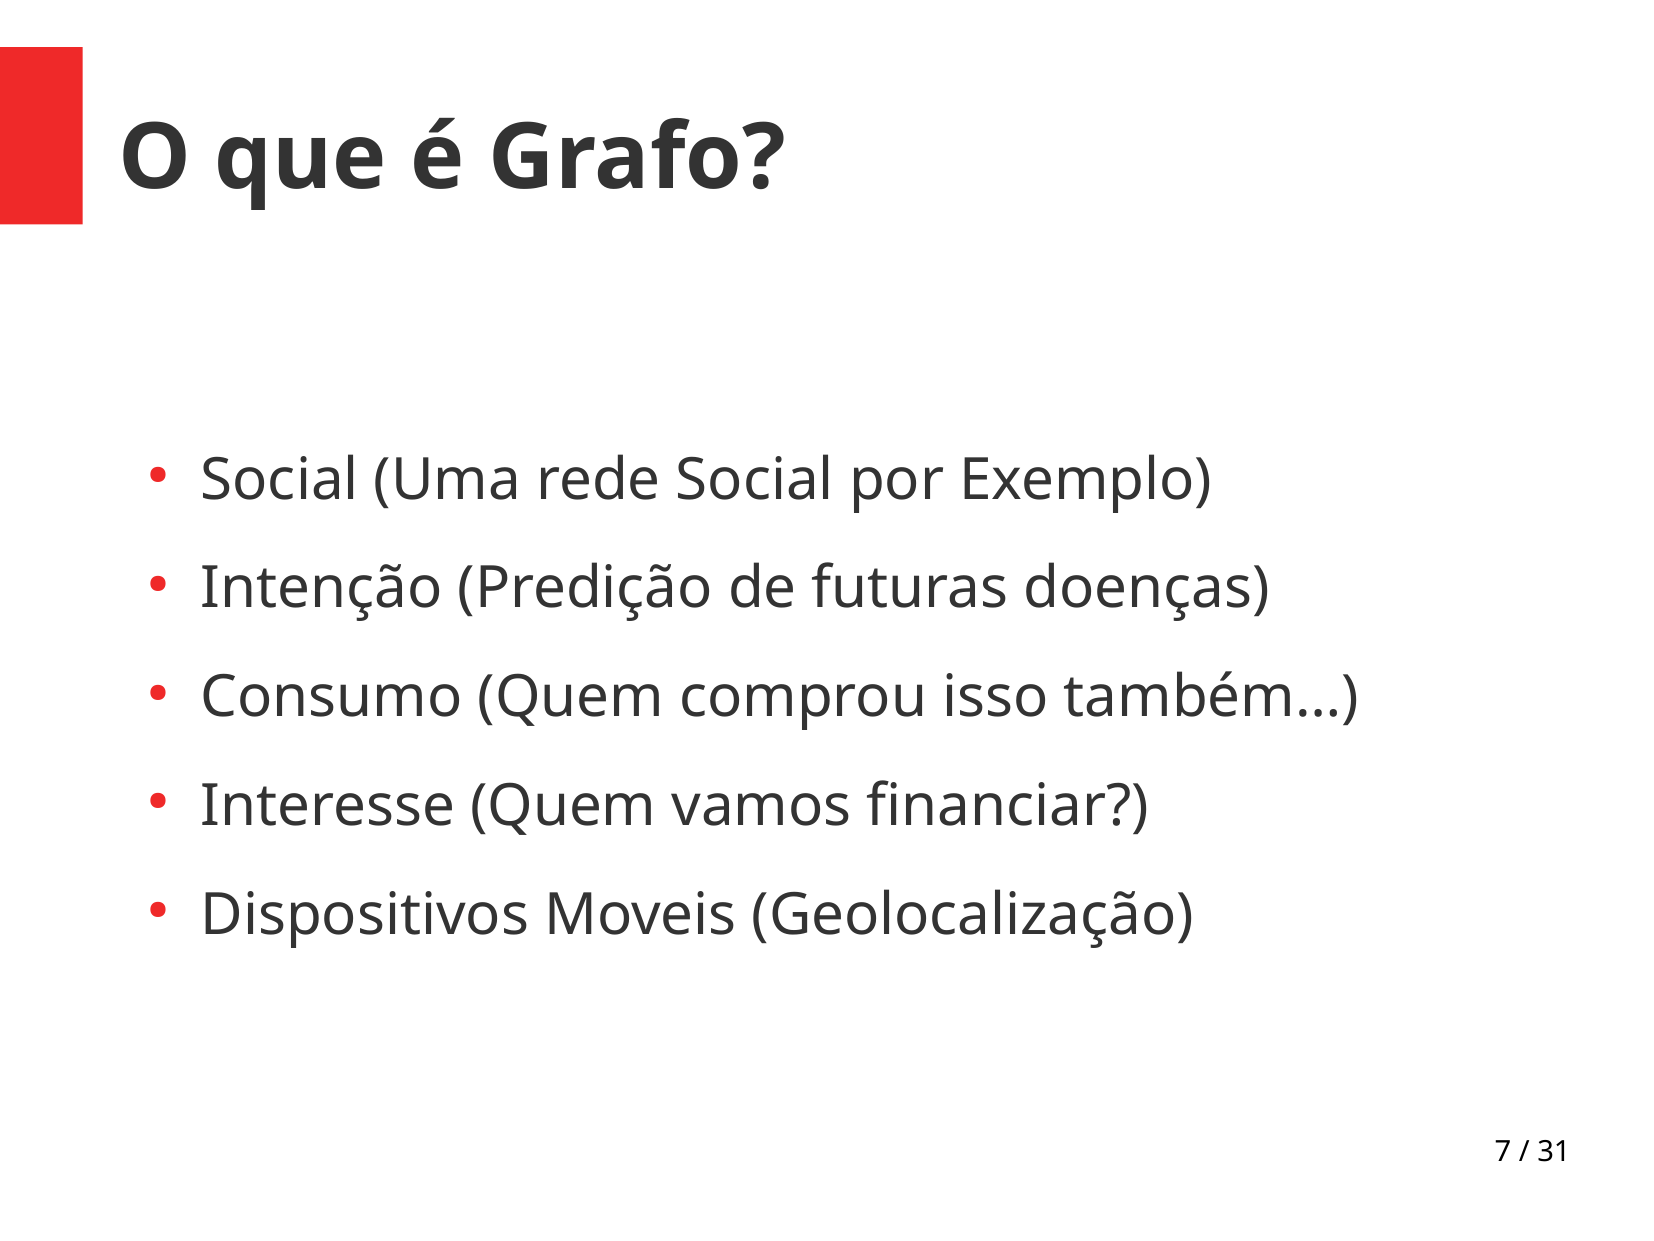

# O que é Grafo?
Social (Uma rede Social por Exemplo)
Intenção (Predição de futuras doenças)
Consumo (Quem comprou isso também…)
Interesse (Quem vamos financiar?)
Dispositivos Moveis (Geolocalização)
7